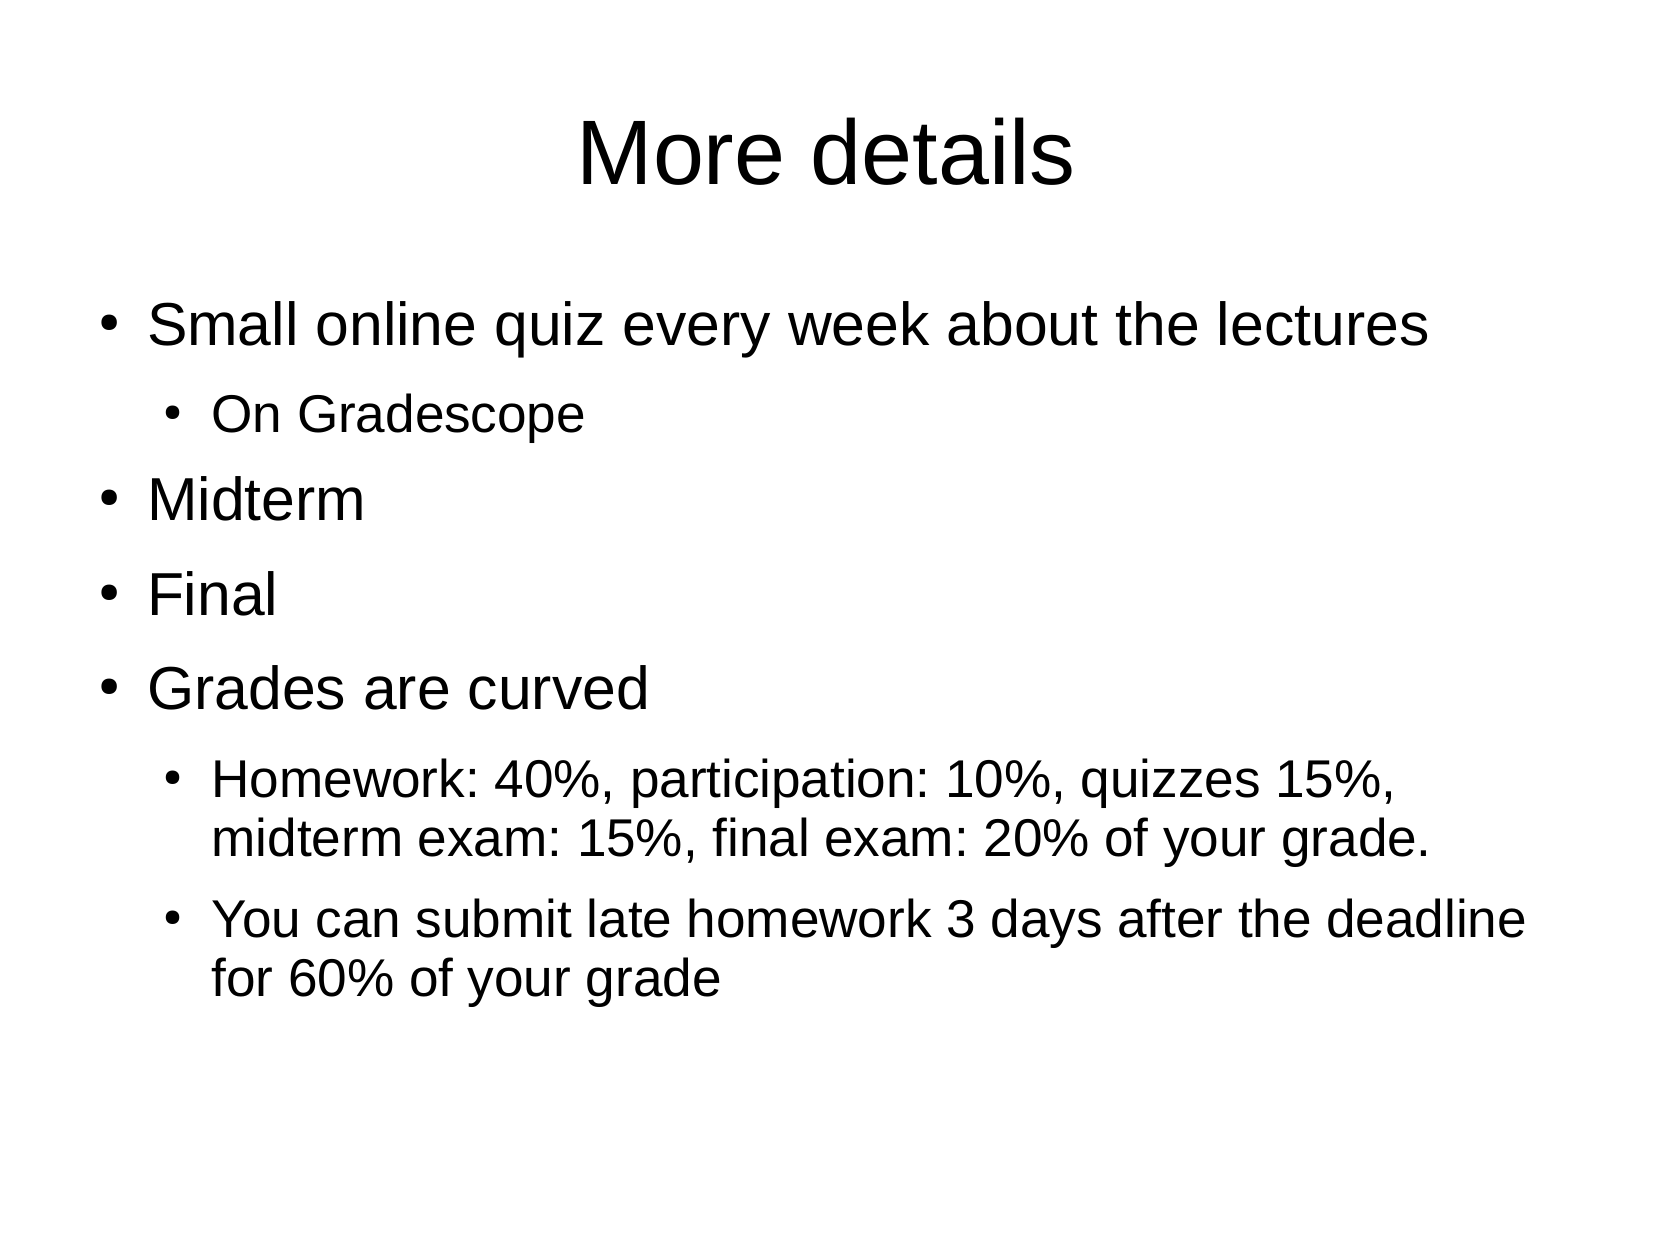

# More details
Small online quiz every week about the lectures
On Gradescope
Midterm
Final
Grades are curved
Homework: 40%, participation: 10%, quizzes 15%, midterm exam: 15%, final exam: 20% of your grade.
You can submit late homework 3 days after the deadline for 60% of your grade